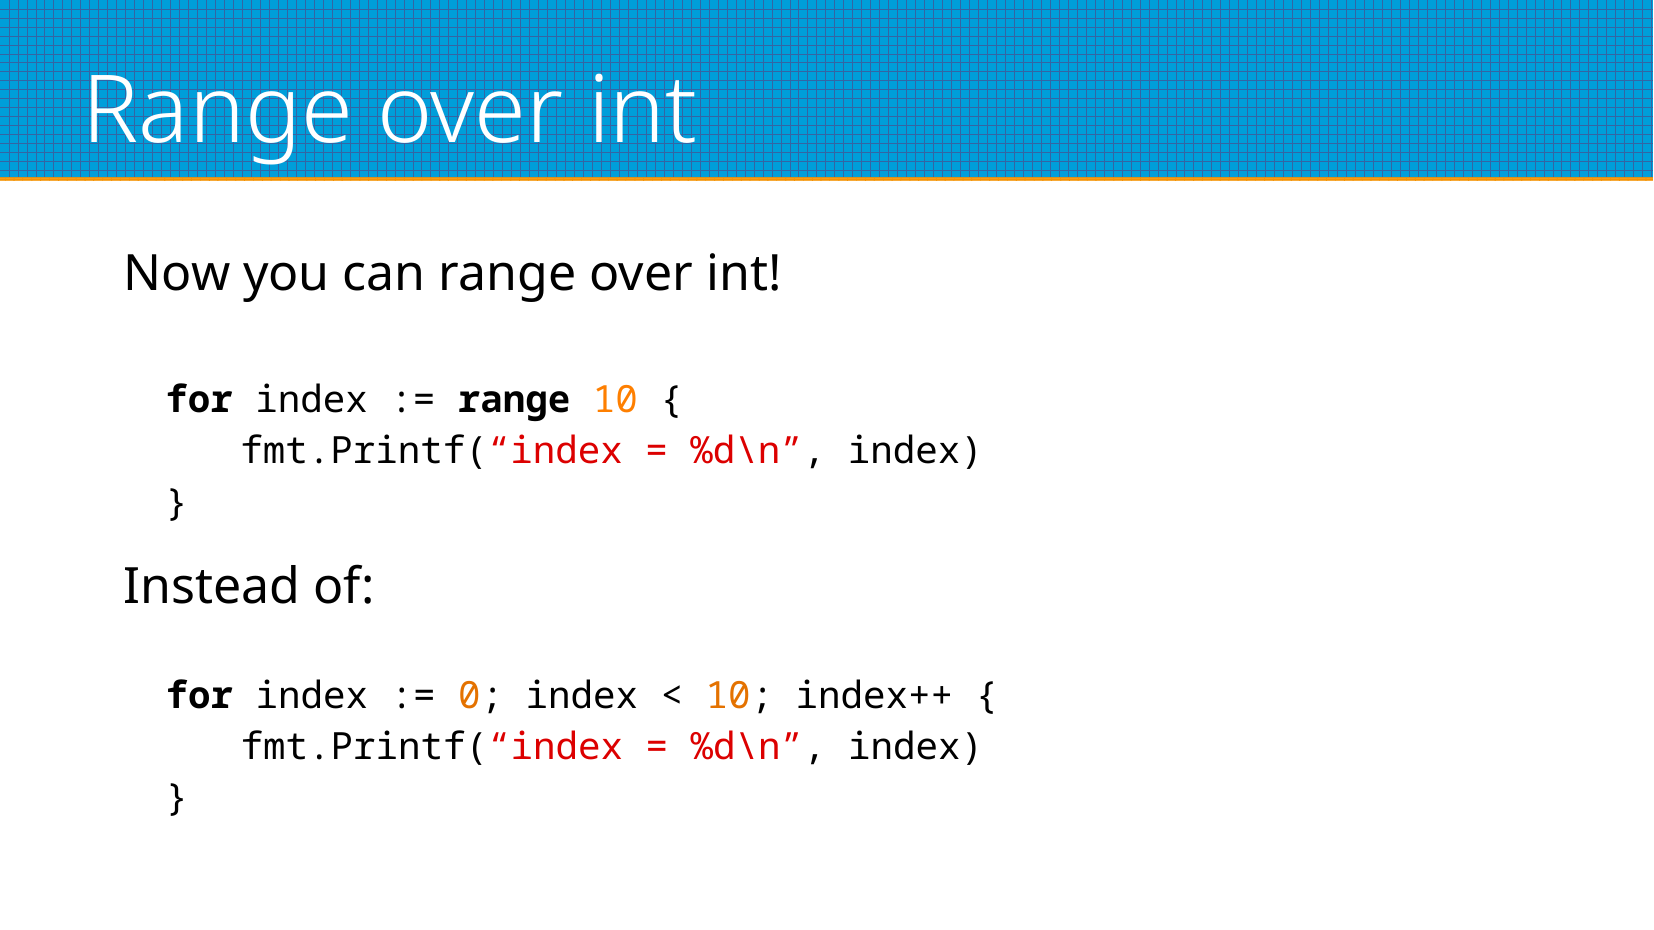

# Range over int
Now you can range over int!
for index := range 10 {
	fmt.Printf(“index = %d\n”, index)
}
Instead of:
for index := 0; index < 10; index++ {
	fmt.Printf(“index = %d\n”, index)
}